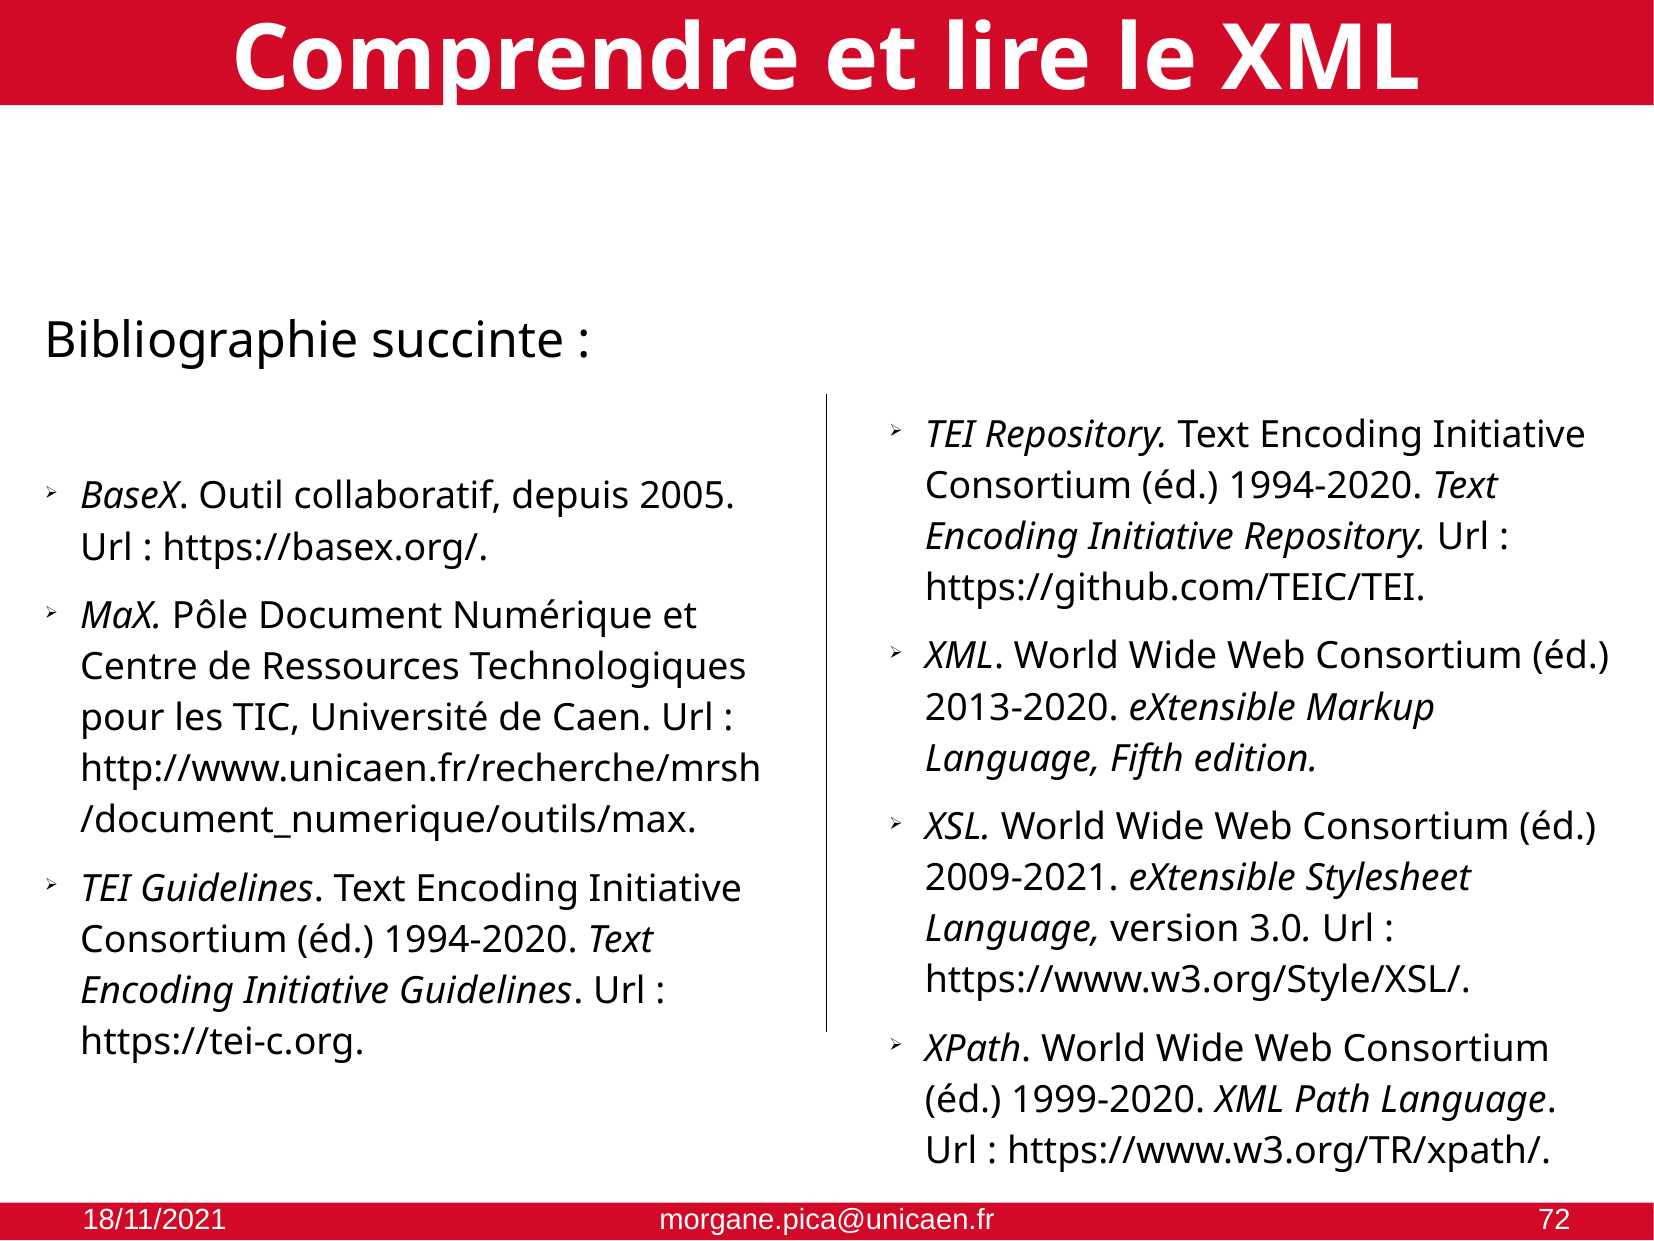

# Comprendre et lire le XML
Bibliographie succinte :
BaseX. Outil collaboratif, depuis 2005. Url : https://basex.org/.
MaX. Pôle Document Numérique et Centre de Ressources Technologiques pour les TIC, Université de Caen. Url : http://www.unicaen.fr/recherche/mrsh/document_numerique/outils/max.
TEI Guidelines. Text Encoding Initiative Consortium (éd.) 1994-2020. Text Encoding Initiative Guidelines. Url : https://tei-c.org.
TEI Repository. Text Encoding Initiative Consortium (éd.) 1994-2020. Text Encoding Initiative Repository. Url : https://github.com/TEIC/TEI.
XML. World Wide Web Consortium (éd.) 2013-2020. eXtensible Markup Language, Fifth edition.
XSL. World Wide Web Consortium (éd.) 2009-2021. eXtensible Stylesheet Language, version 3.0. Url : https://www.w3.org/Style/XSL/.
XPath. World Wide Web Consortium (éd.) 1999-2020. XML Path Language. Url : https://www.w3.org/TR/xpath/.
18/11/2021
morgane.pica@unicaen.fr
72